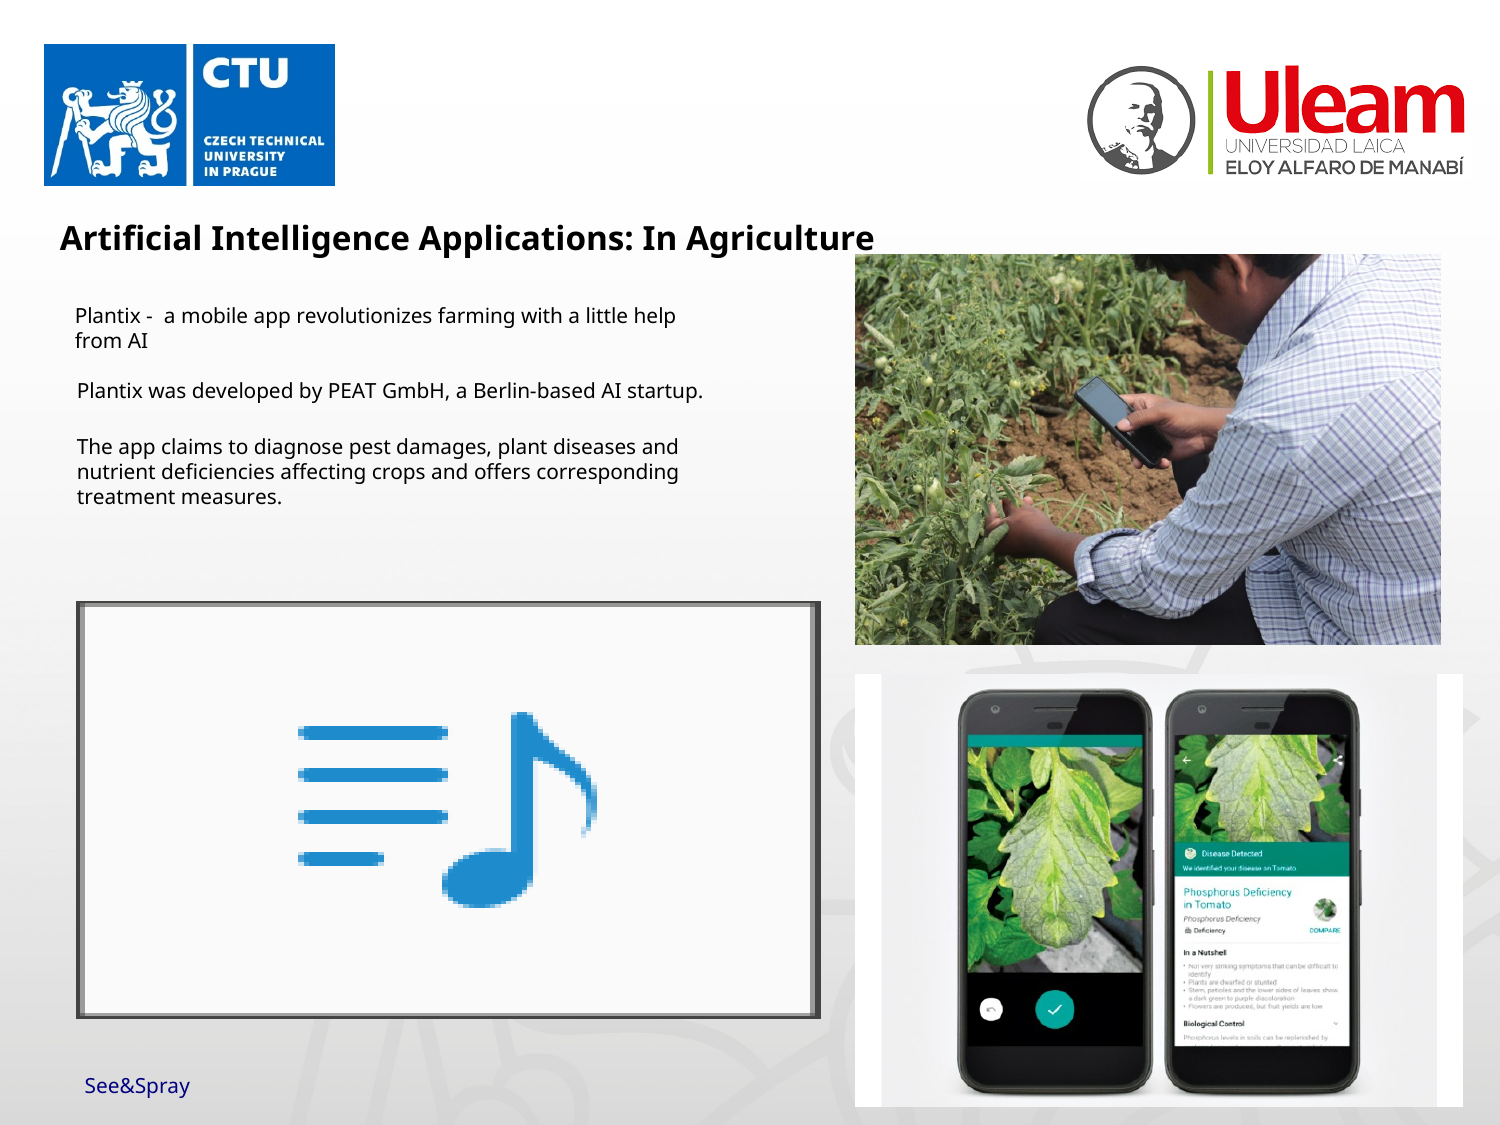

Artificial Intelligence Applications: In Agriculture
Plantix - a mobile app revolutionizes farming with a little help from AI
Plantix was developed by PEAT GmbH, a Berlin-based AI startup.
The app claims to diagnose pest damages, plant diseases and nutrient deficiencies affecting crops and offers corresponding treatment measures.
See&Spray